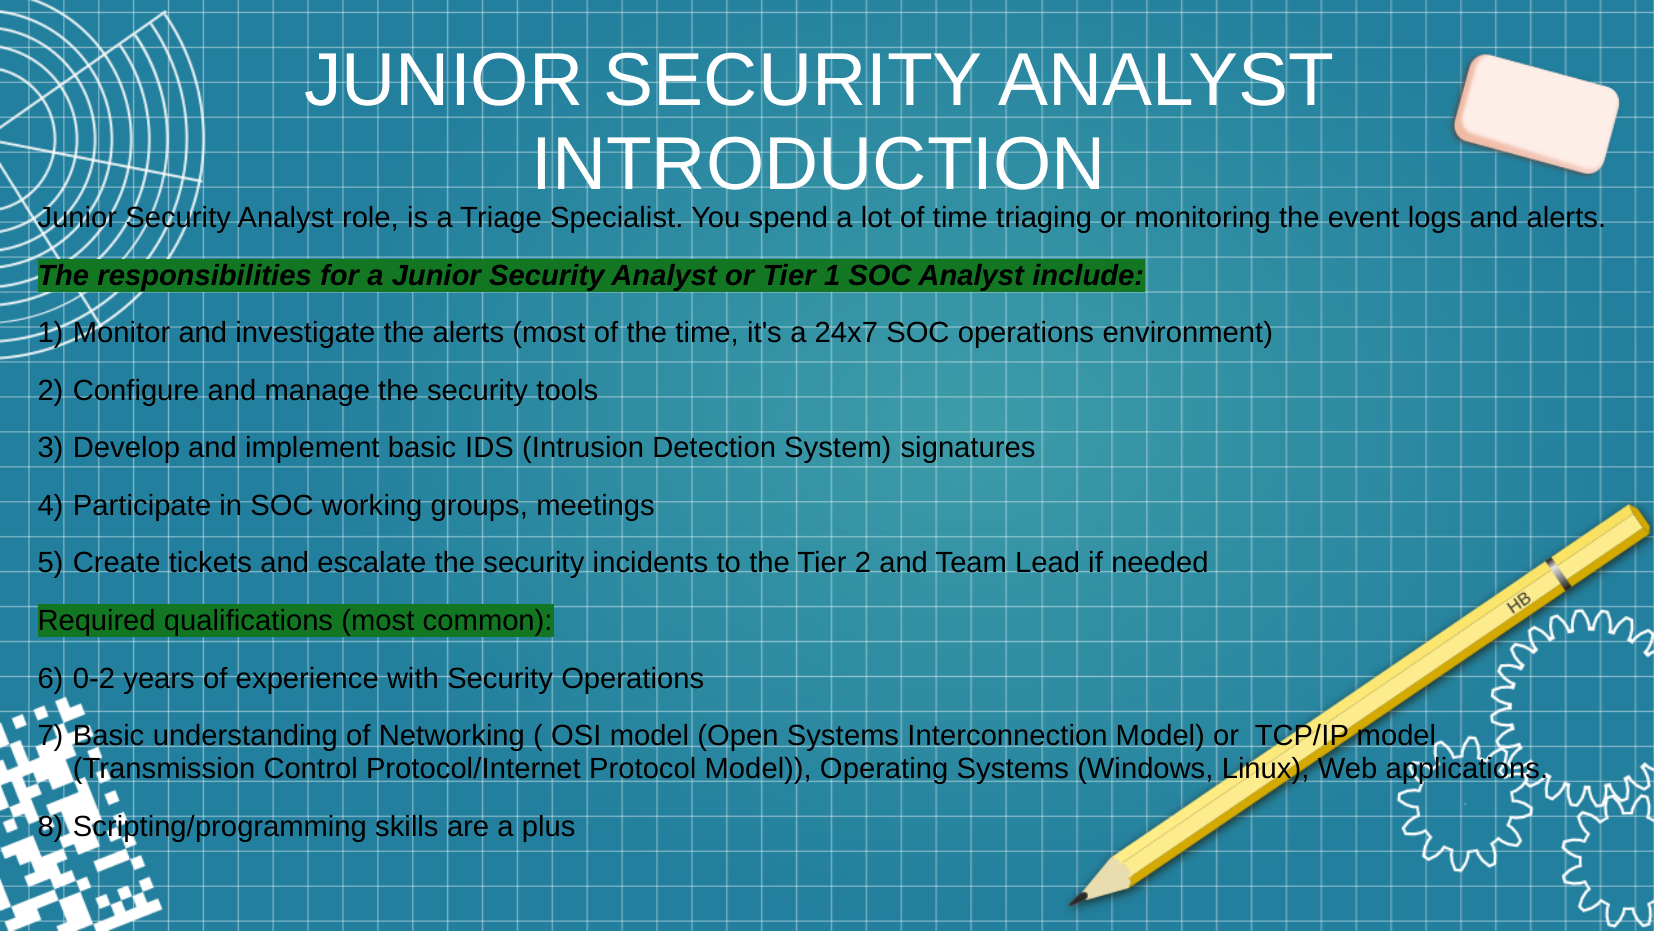

# JUNIOR SECURITY ANALYST INTRODUCTION
Junior Security Analyst role, is a Triage Specialist. You spend a lot of time triaging or monitoring the event logs and alerts.
The responsibilities for a Junior Security Analyst or Tier 1 SOC Analyst include:
Monitor and investigate the alerts (most of the time, it's a 24x7 SOC operations environment)
Configure and manage the security tools
Develop and implement basic IDS (Intrusion Detection System) signatures
Participate in SOC working groups, meetings
Create tickets and escalate the security incidents to the Tier 2 and Team Lead if needed
Required qualifications (most common):
0-2 years of experience with Security Operations
Basic understanding of Networking ( OSI model (Open Systems Interconnection Model) or  TCP/IP model (Transmission Control Protocol/Internet Protocol Model)), Operating Systems (Windows, Linux), Web applications.
Scripting/programming skills are a plus